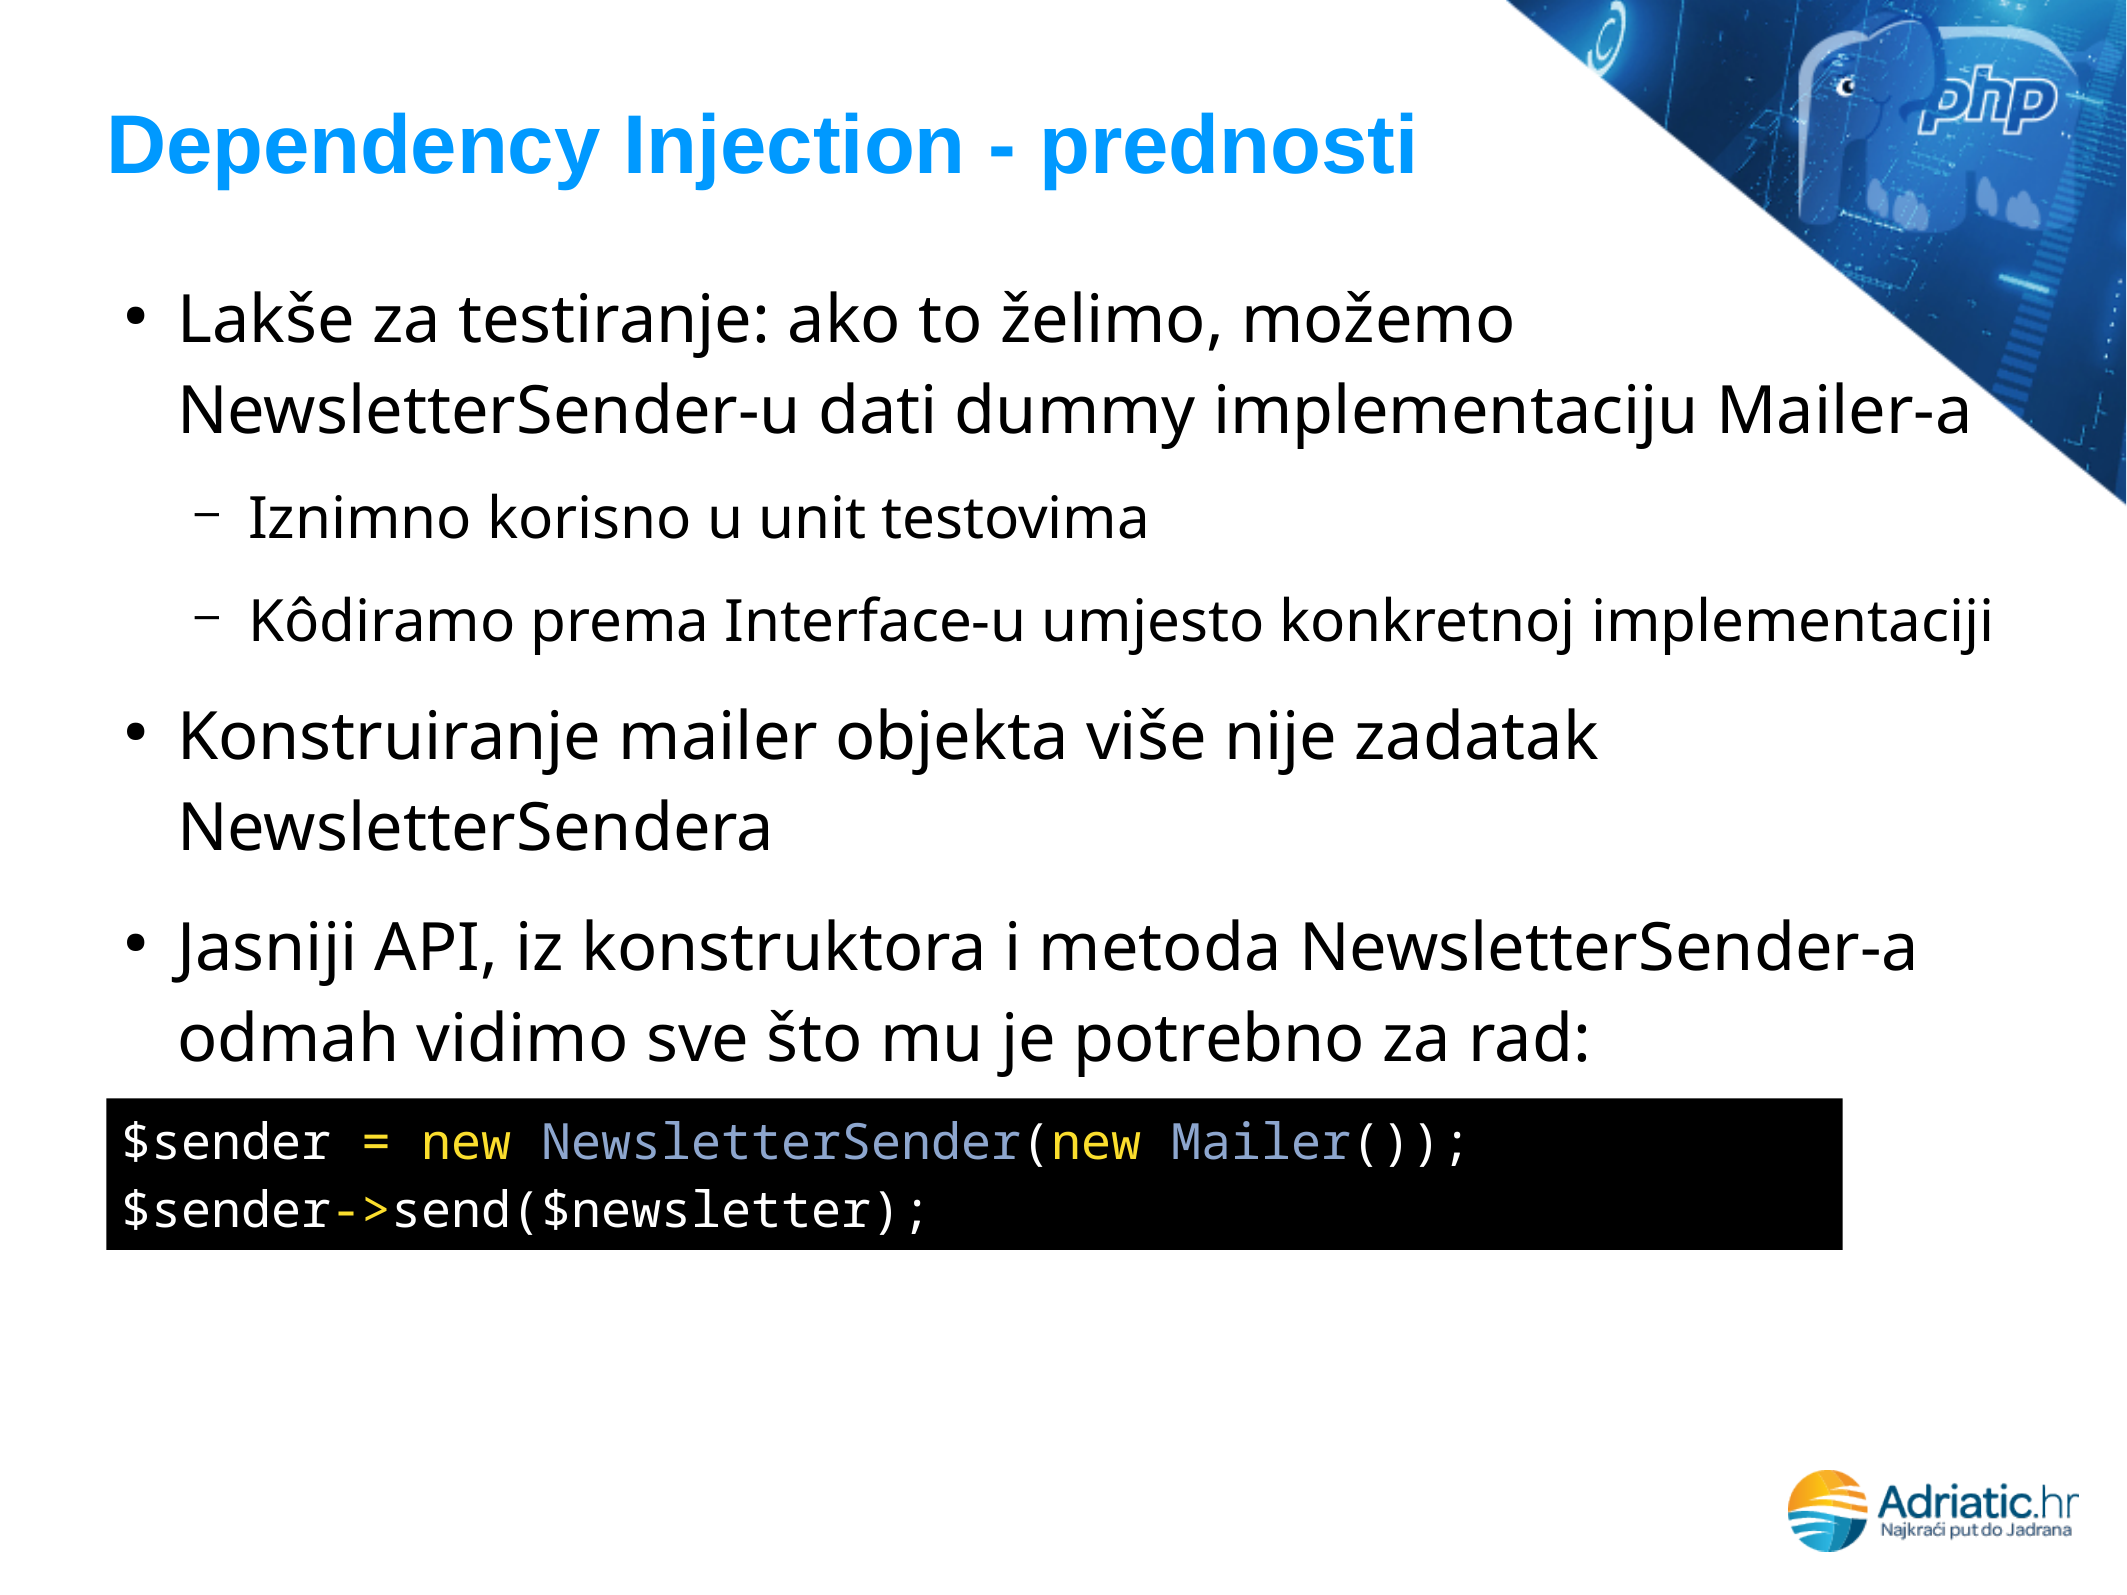

# Dependency Injection - prednosti
Lakše za testiranje: ako to želimo, možemo NewsletterSender-u dati dummy implementaciju Mailer-a
Iznimno korisno u unit testovima
Kôdiramo prema Interface-u umjesto konkretnoj implementaciji
Konstruiranje mailer objekta više nije zadatak NewsletterSendera
Jasniji API, iz konstruktora i metoda NewsletterSender-a odmah vidimo sve što mu je potrebno za rad:
$sender = new NewsletterSender(new Mailer());
$sender->send($newsletter);